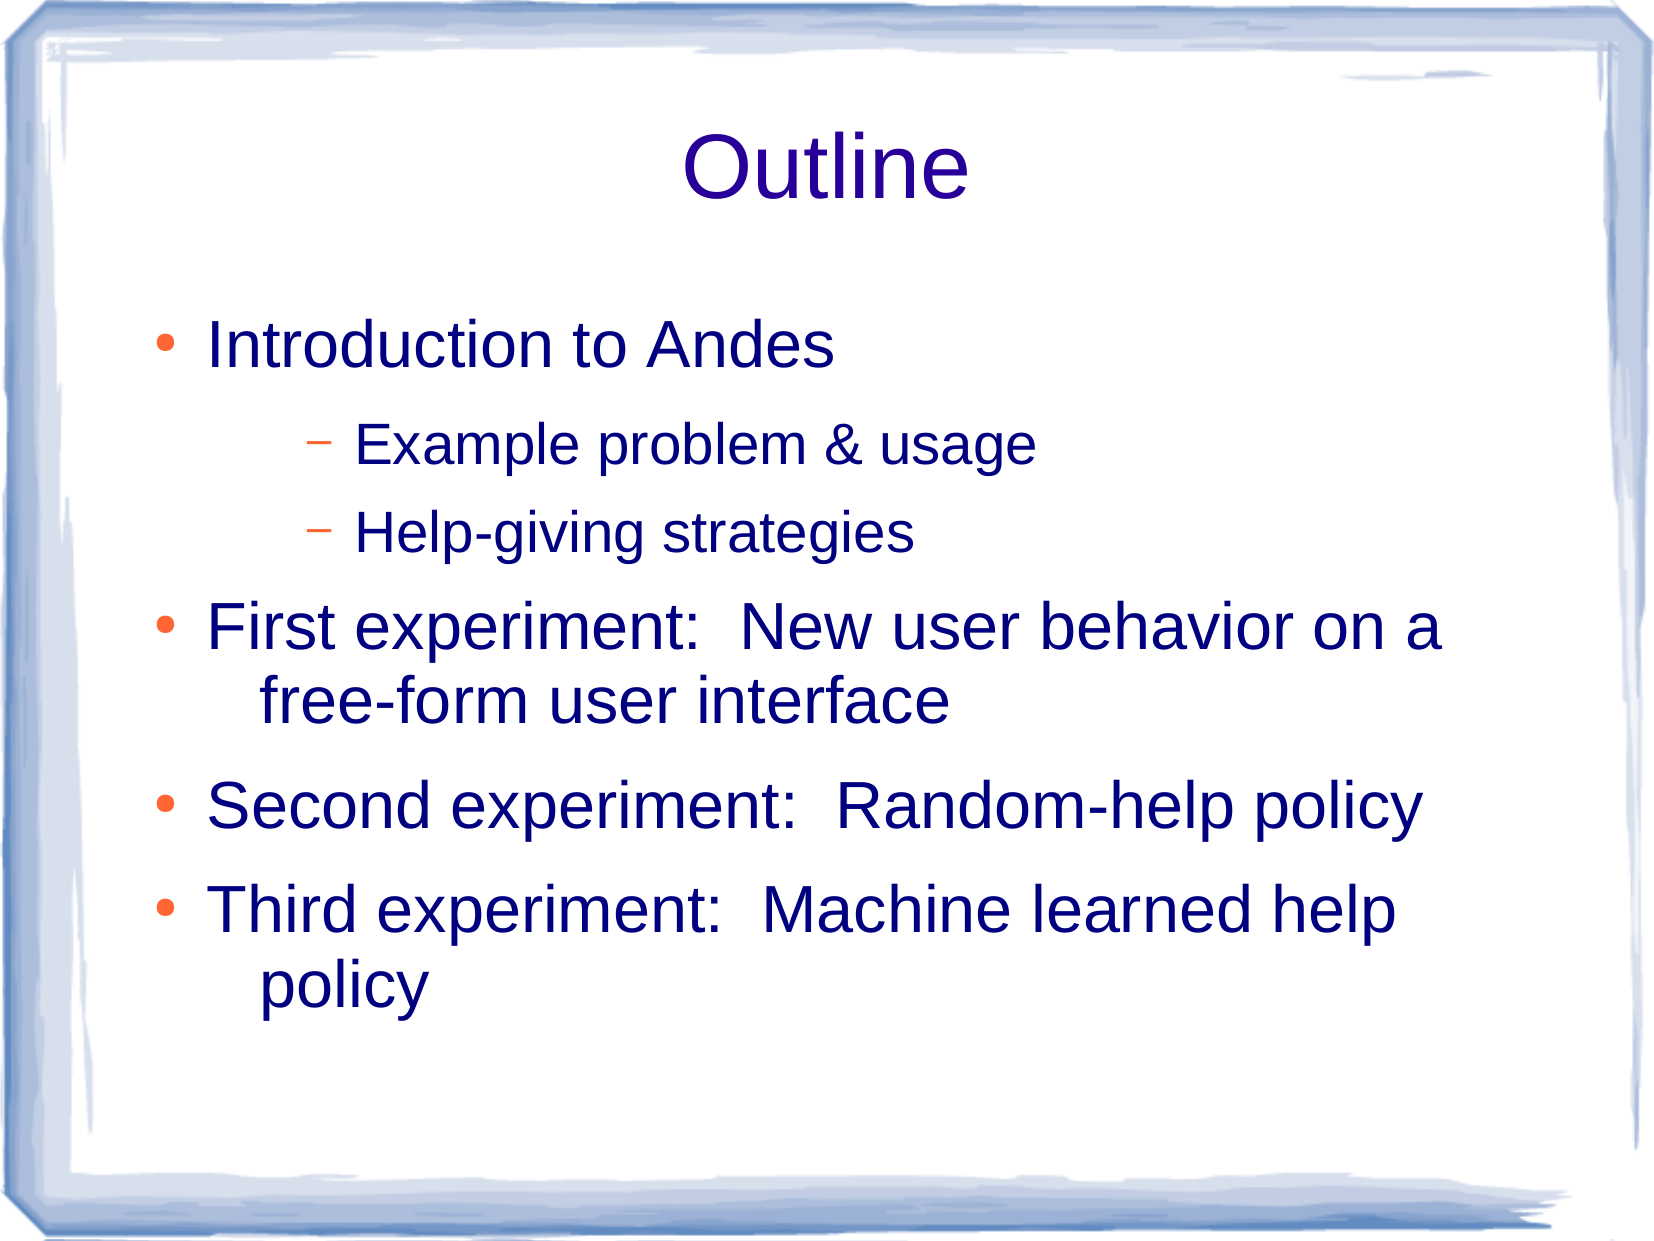

# Outline
Introduction to Andes
Example problem & usage
Help-giving strategies
First experiment: New user behavior on a free-form user interface
Second experiment: Random-help policy
Third experiment: Machine learned help policy